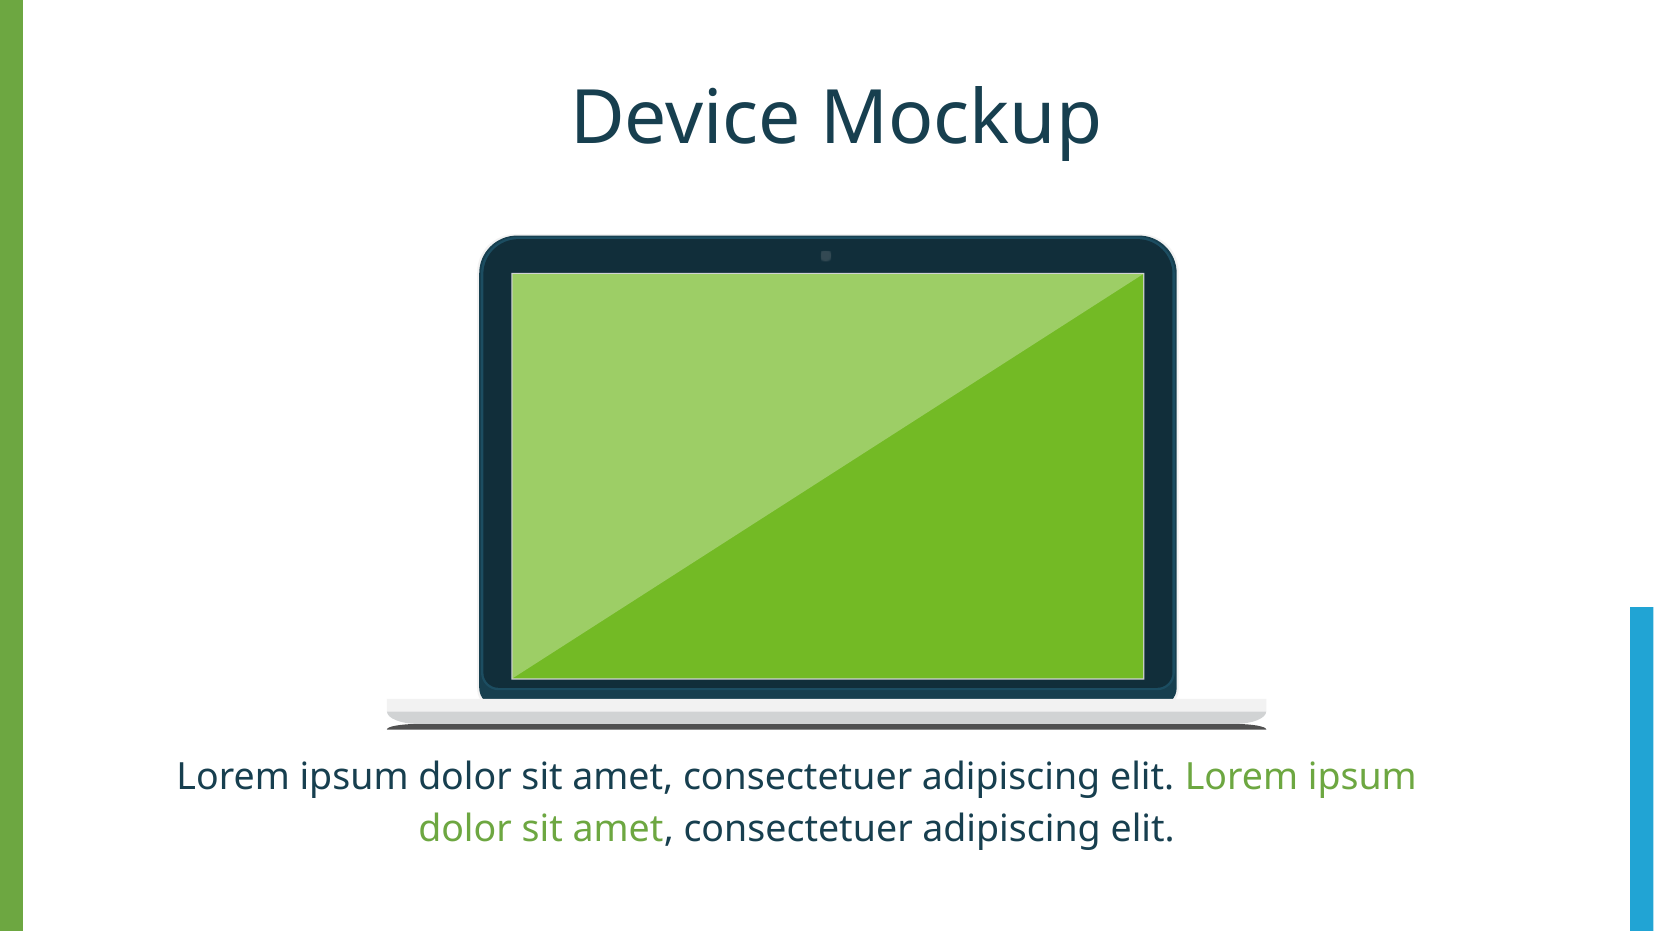

# Device Mockup
Lorem ipsum dolor sit amet, consectetuer adipiscing elit. Lorem ipsum dolor sit amet, consectetuer adipiscing elit.